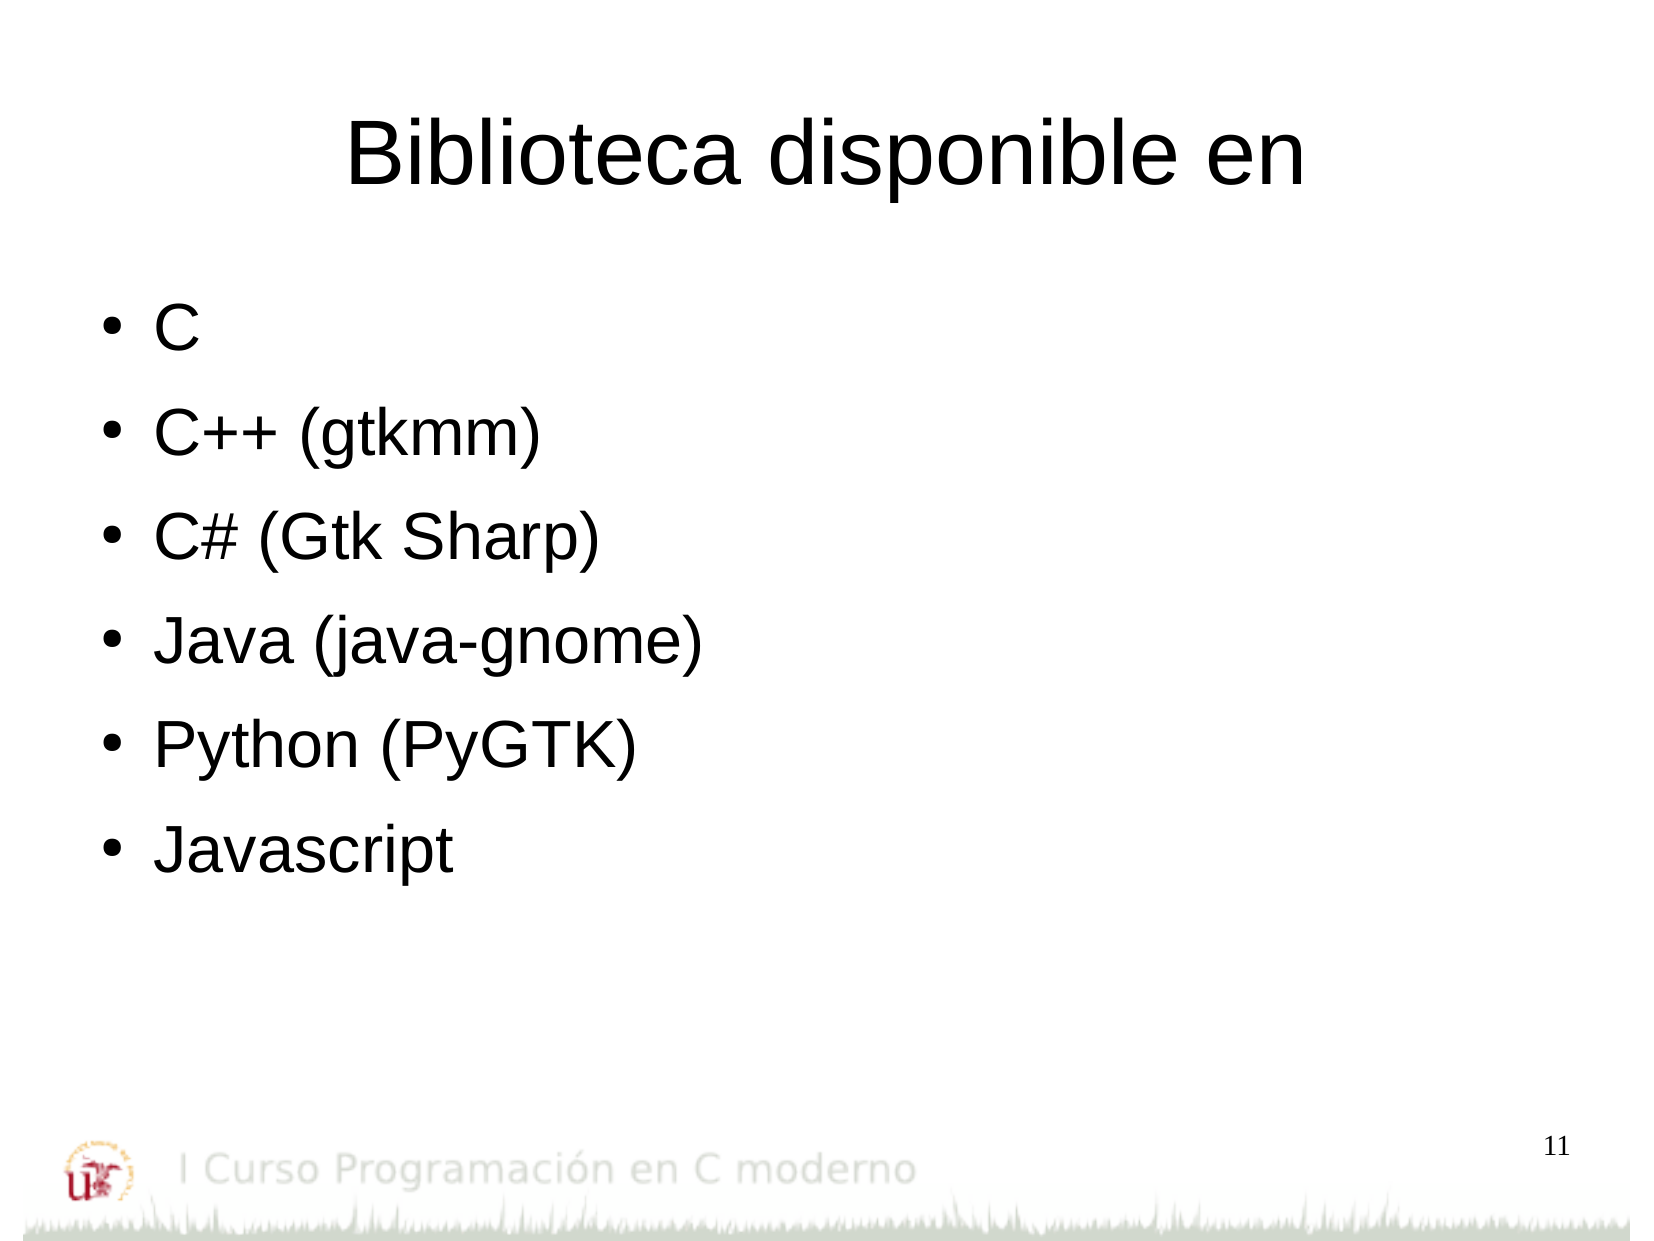

# Biblioteca disponible en
C
C++ (gtkmm)
C# (Gtk Sharp)
Java (java-gnome)
Python (PyGTK)
Javascript
11